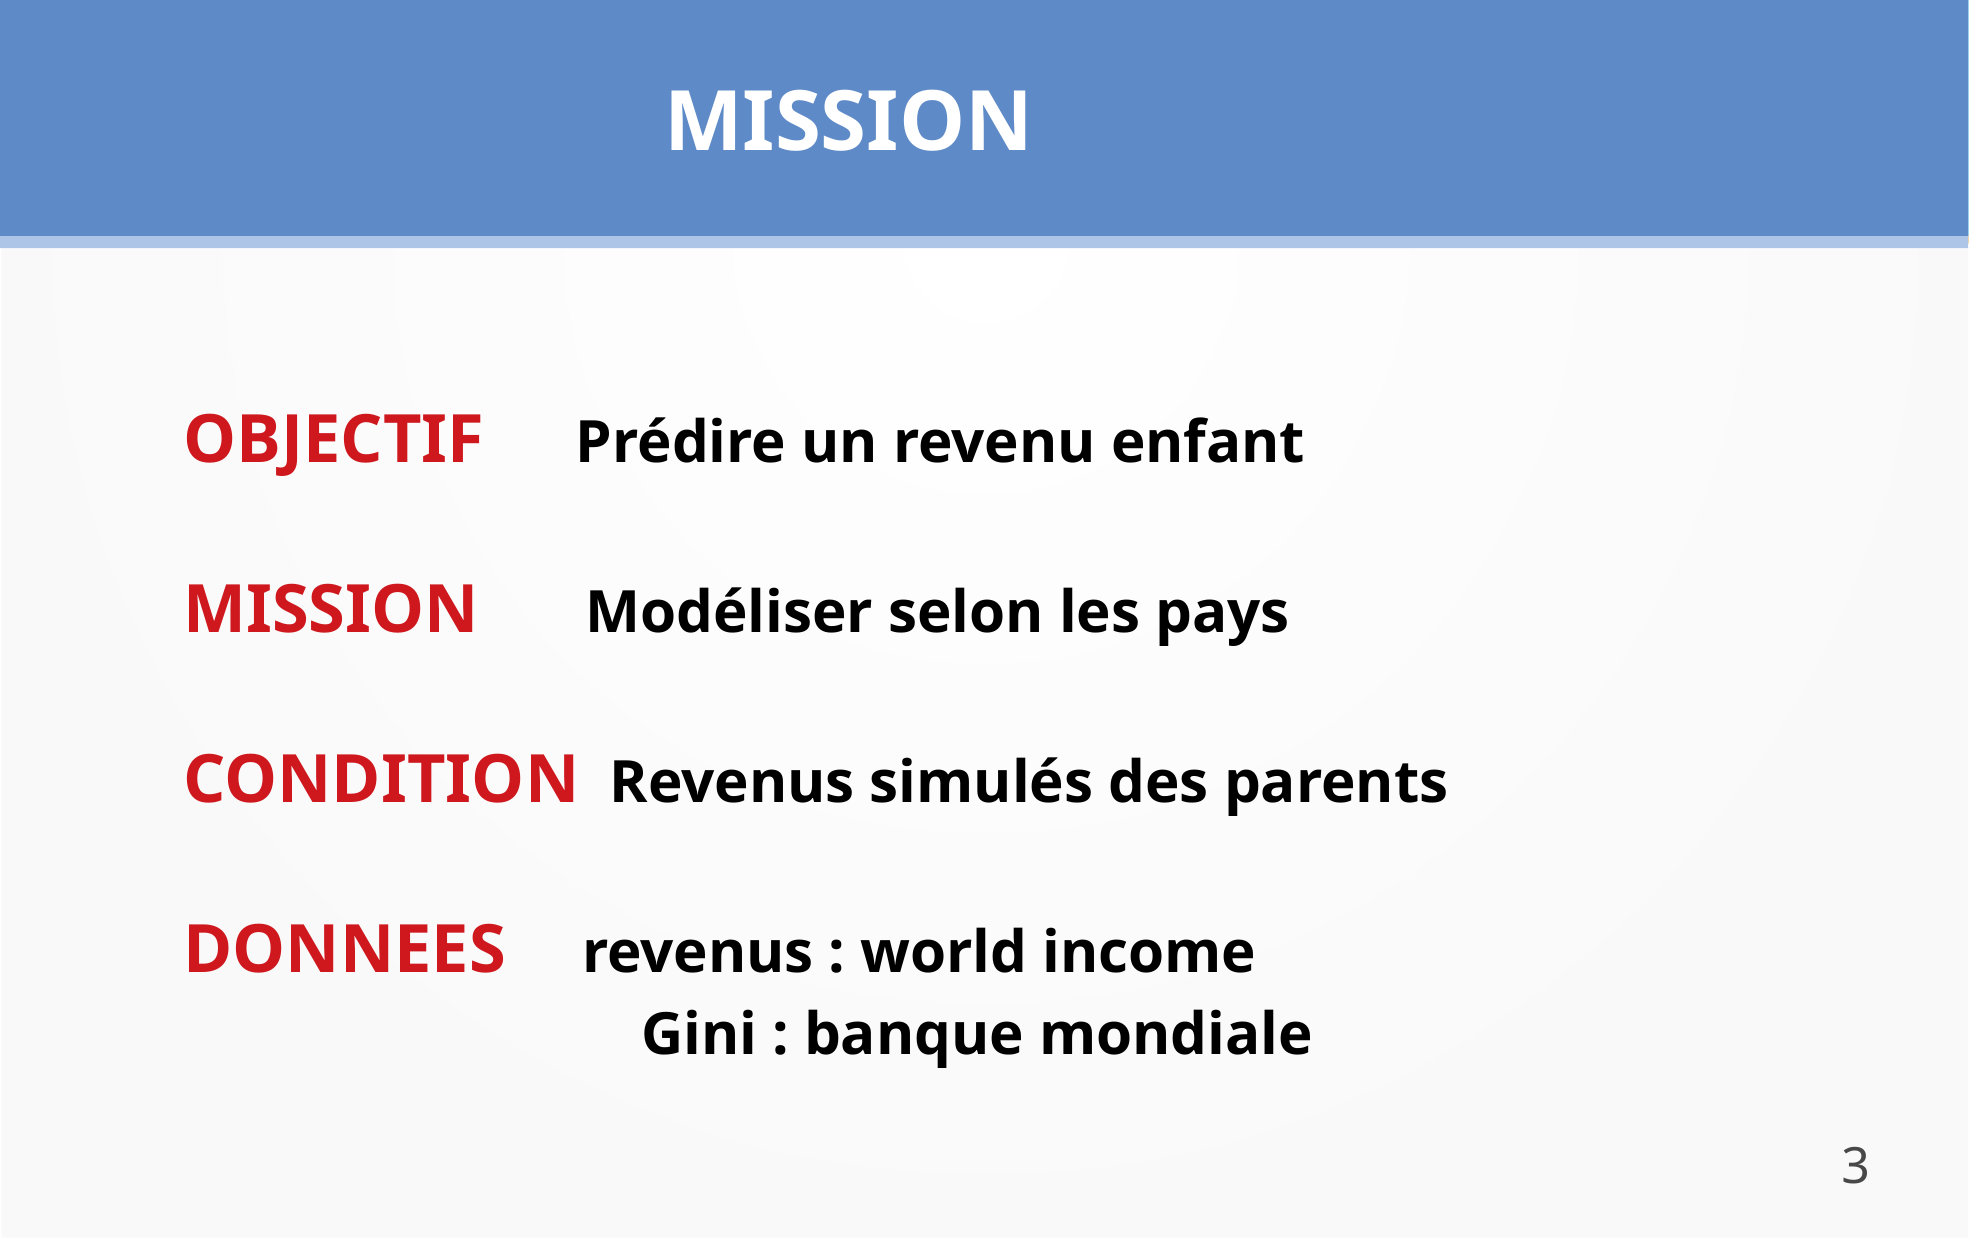

# MISSION
OBJECTIF  Prédire un revenu enfant
MISSION  Modéliser selon les pays
CONDITION  Revenus simulés des parents
DONNEES  revenus : world income
						 Gini : banque mondiale
3